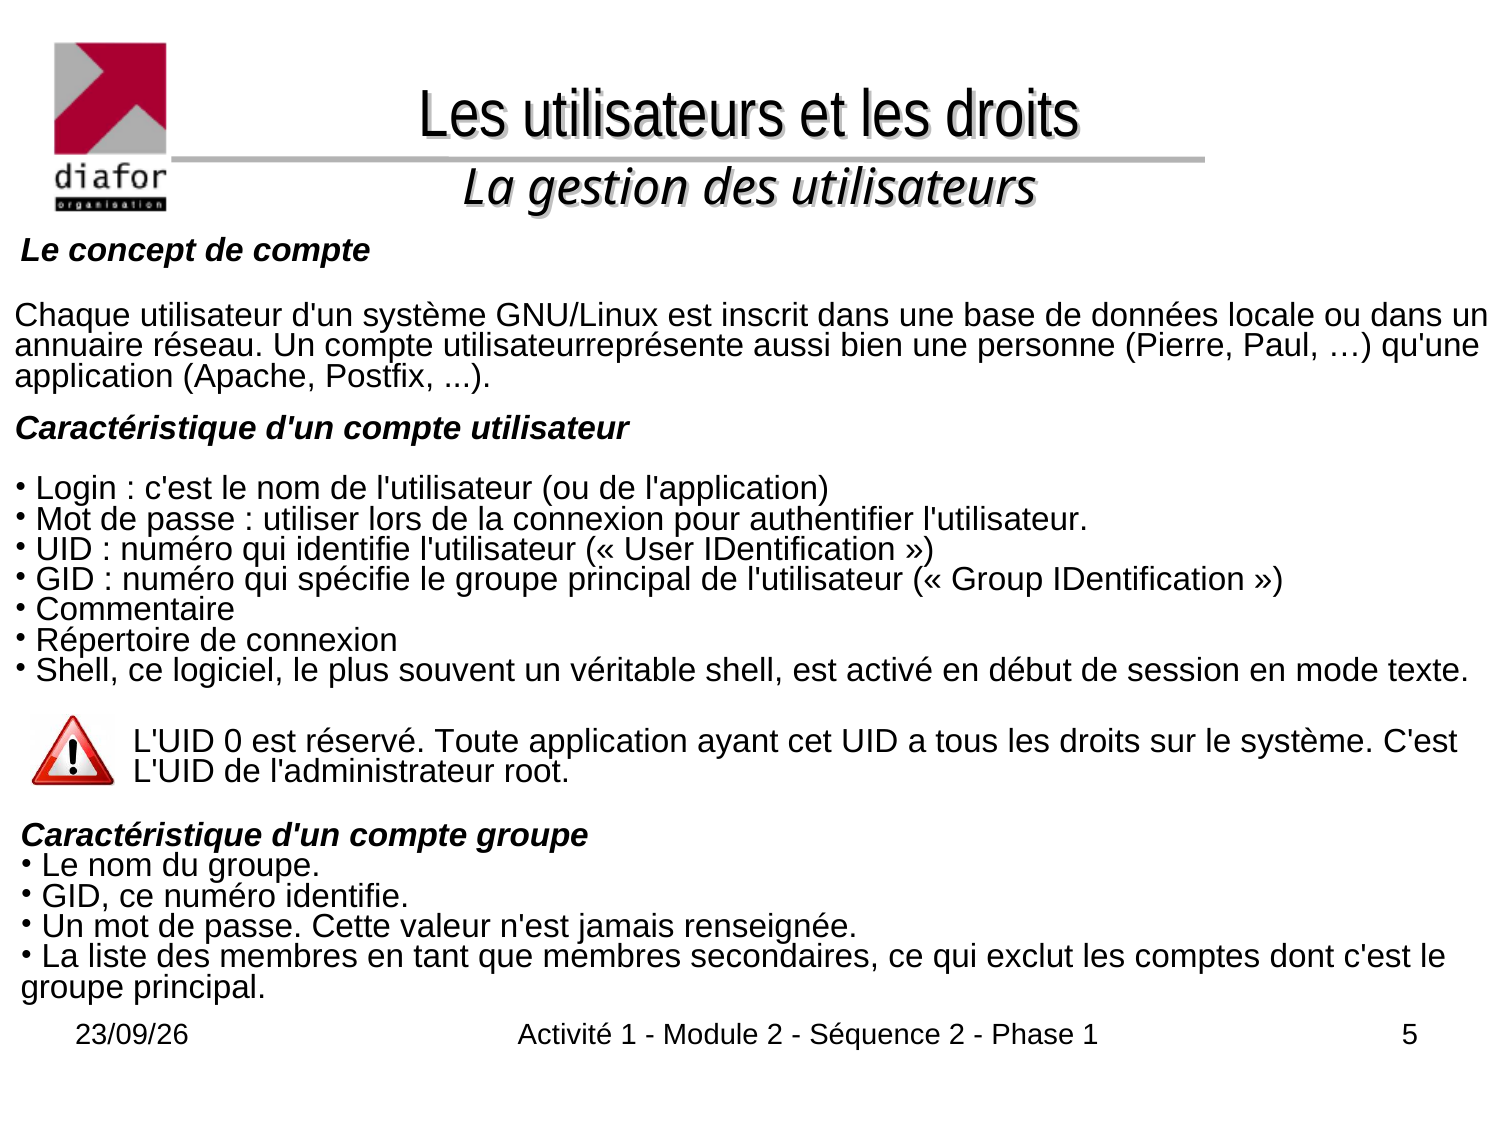

# Les utilisateurs et les droits La gestion des utilisateurs
Le concept de compte
Chaque utilisateur d'un système GNU/Linux est inscrit dans une base de données locale ou dans un
annuaire réseau. Un compte utilisateurreprésente aussi bien une personne (Pierre, Paul, …) qu'une
application (Apache, Postfix, ...).
Caractéristique d'un compte utilisateur
 Login : c'est le nom de l'utilisateur (ou de l'application)
 Mot de passe : utiliser lors de la connexion pour authentifier l'utilisateur.
 UID : numéro qui identifie l'utilisateur (« User IDentification »)
 GID : numéro qui spécifie le groupe principal de l'utilisateur (« Group IDentification »)
 Commentaire
 Répertoire de connexion
 Shell, ce logiciel, le plus souvent un véritable shell, est activé en début de session en mode texte.
L'UID 0 est réservé. Toute application ayant cet UID a tous les droits sur le système. C'est
L'UID de l'administrateur root.
Caractéristique d'un compte groupe
 Le nom du groupe.
 GID, ce numéro identifie.
 Un mot de passe. Cette valeur n'est jamais renseignée.
 La liste des membres en tant que membres secondaires, ce qui exclut les comptes dont c'est le
groupe principal.
Activité 1 - Module 2 - Séquence 2 - Phase 1
5